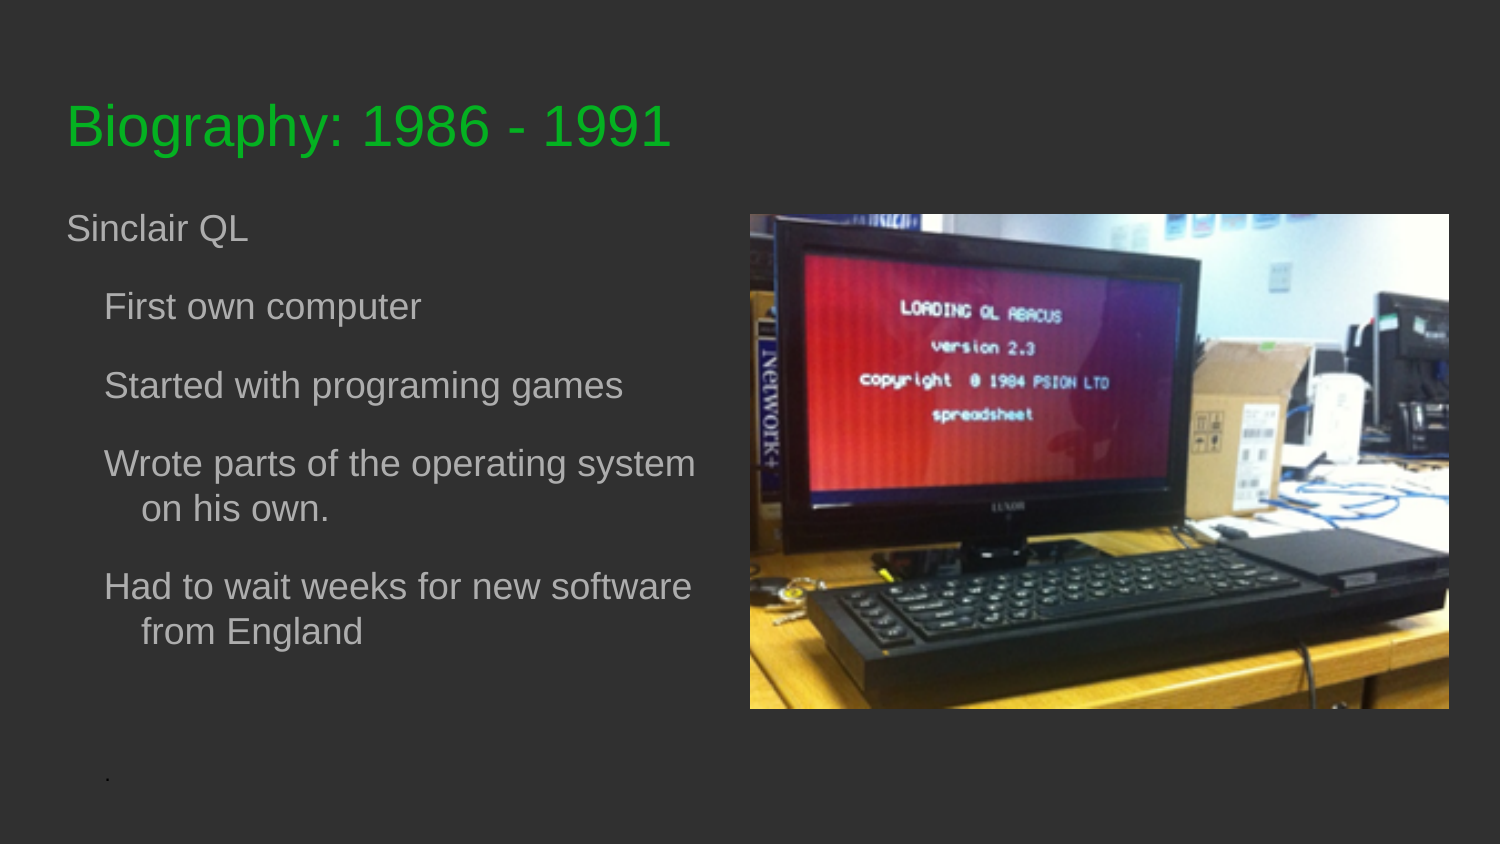

# Biography: 1986 - 1991
Sinclair QL
First own computer
Started with programing games
Wrote parts of the operating system on his own.
Had to wait weeks for new software
from England
·